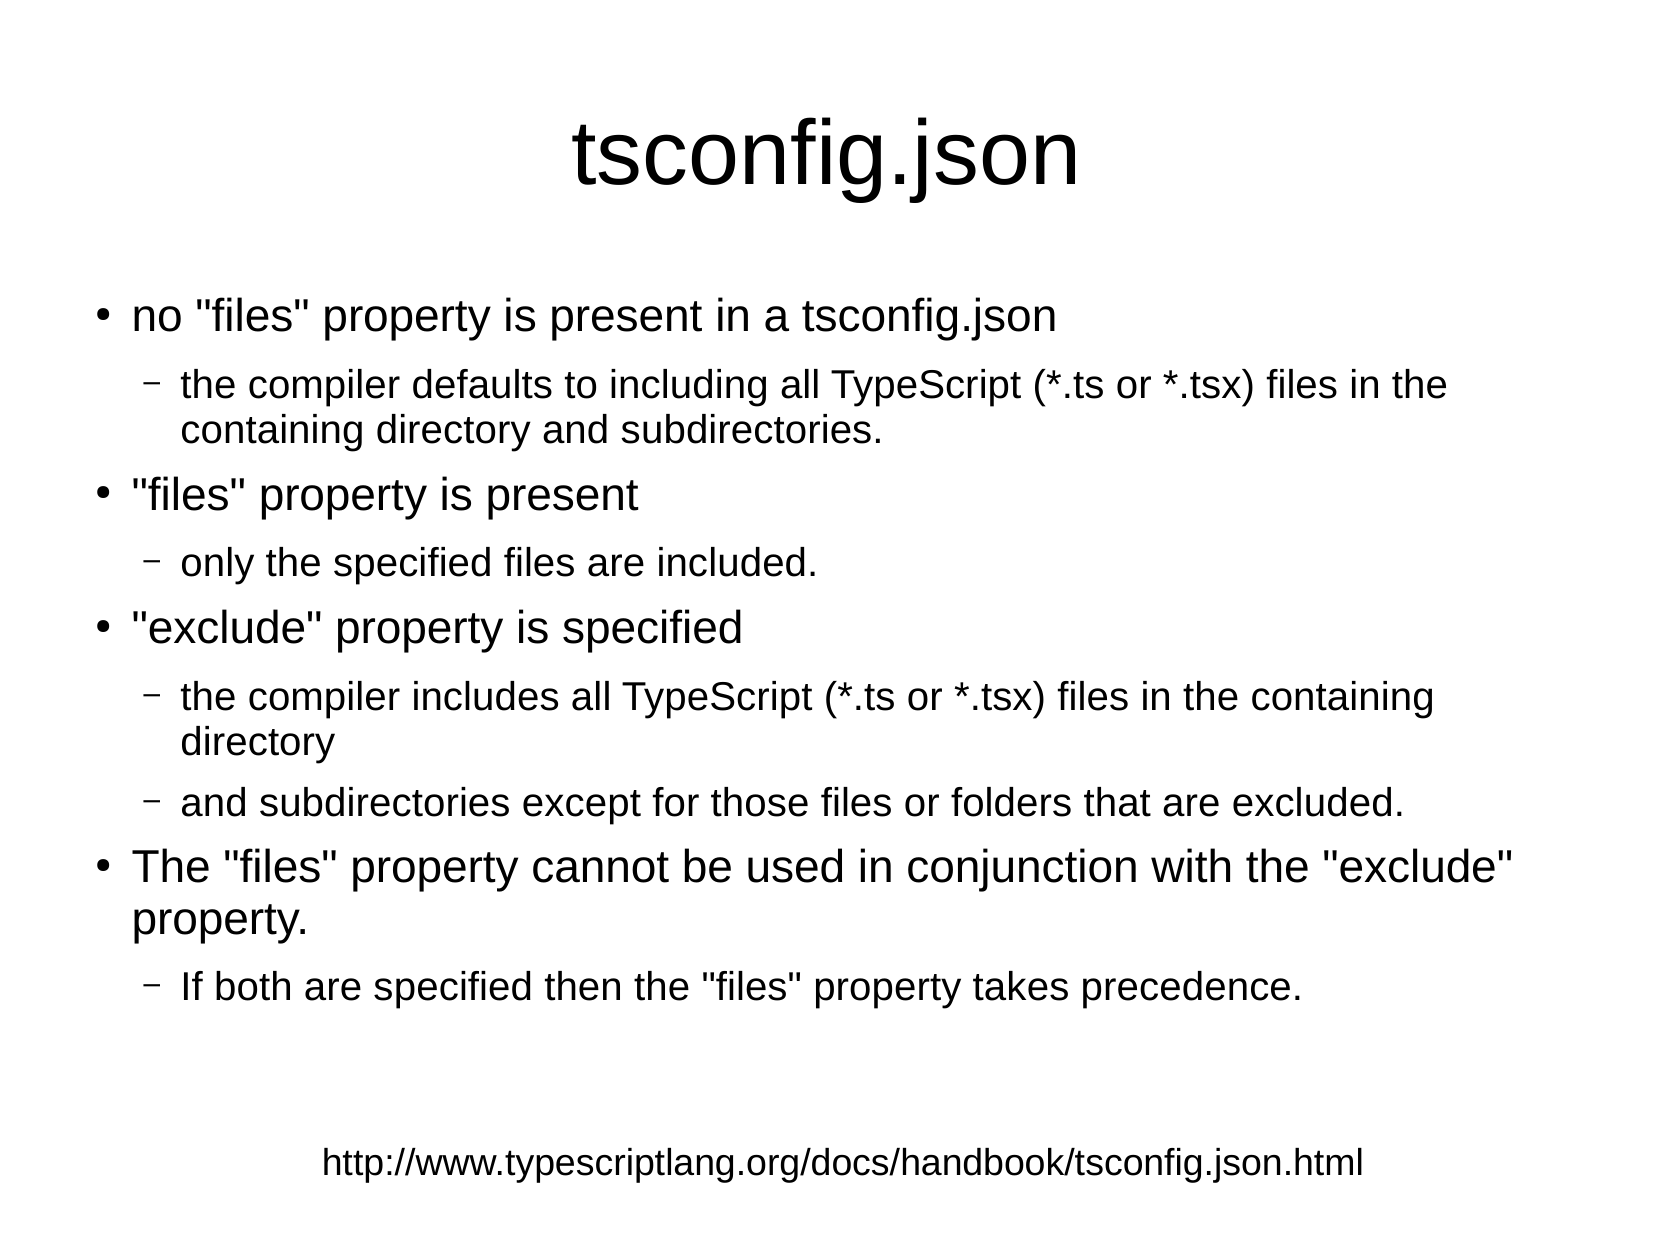

# tsconfig.json
no "files" property is present in a tsconfig.json
the compiler defaults to including all TypeScript (*.ts or *.tsx) files in the containing directory and subdirectories.
"files" property is present
only the specified files are included.
"exclude" property is specified
the compiler includes all TypeScript (*.ts or *.tsx) files in the containing directory
and subdirectories except for those files or folders that are excluded.
The "files" property cannot be used in conjunction with the "exclude" property.
If both are specified then the "files" property takes precedence.
http://www.typescriptlang.org/docs/handbook/tsconfig.json.html